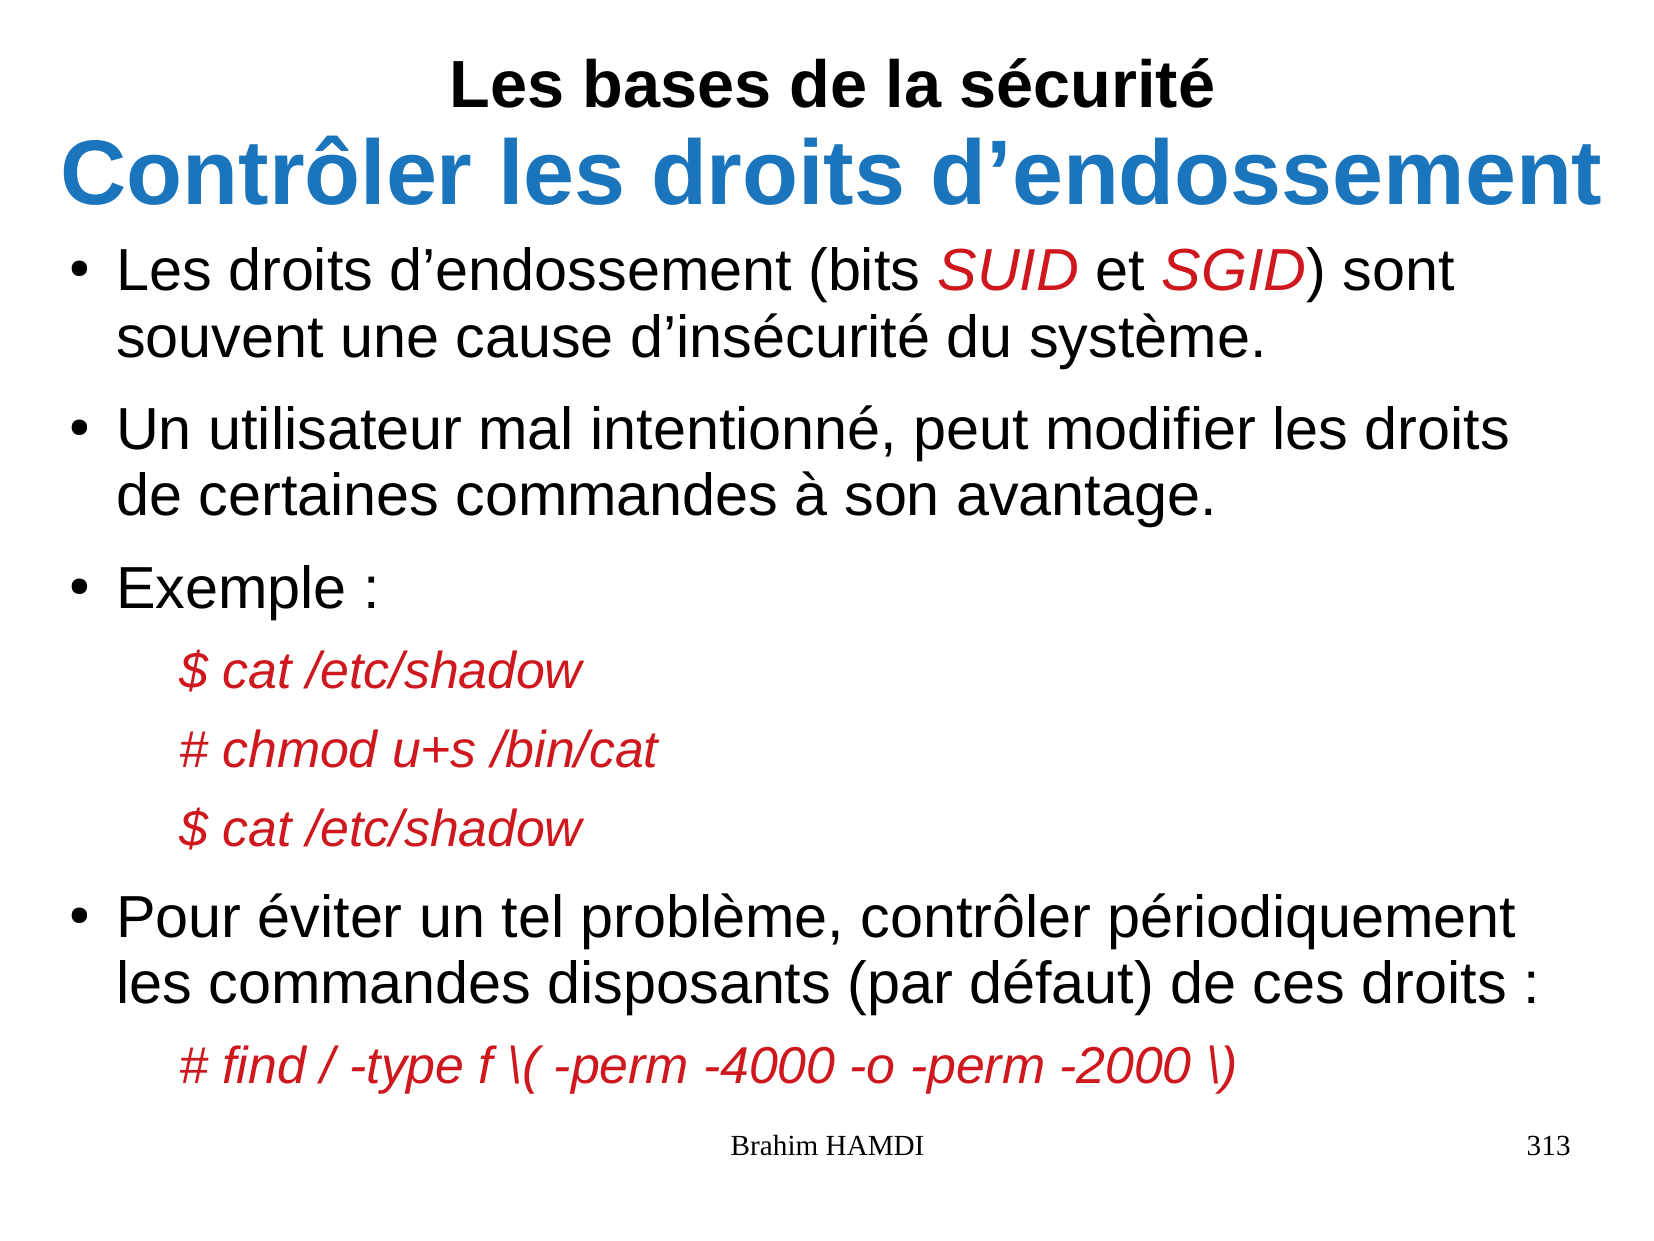

# Les bases de la sécurité Contrôler les droits d’endossement
Les droits d’endossement (bits SUID et SGID) sont souvent une cause d’insécurité du système.
Un utilisateur mal intentionné, peut modifier les droits de certaines commandes à son avantage.
Exemple :
$ cat /etc/shadow
# chmod u+s /bin/cat
$ cat /etc/shadow
Pour éviter un tel problème, contrôler périodiquement les commandes disposants (par défaut) de ces droits :
# find / -type f \( -perm -4000 -o -perm -2000 \)
Brahim HAMDI
313